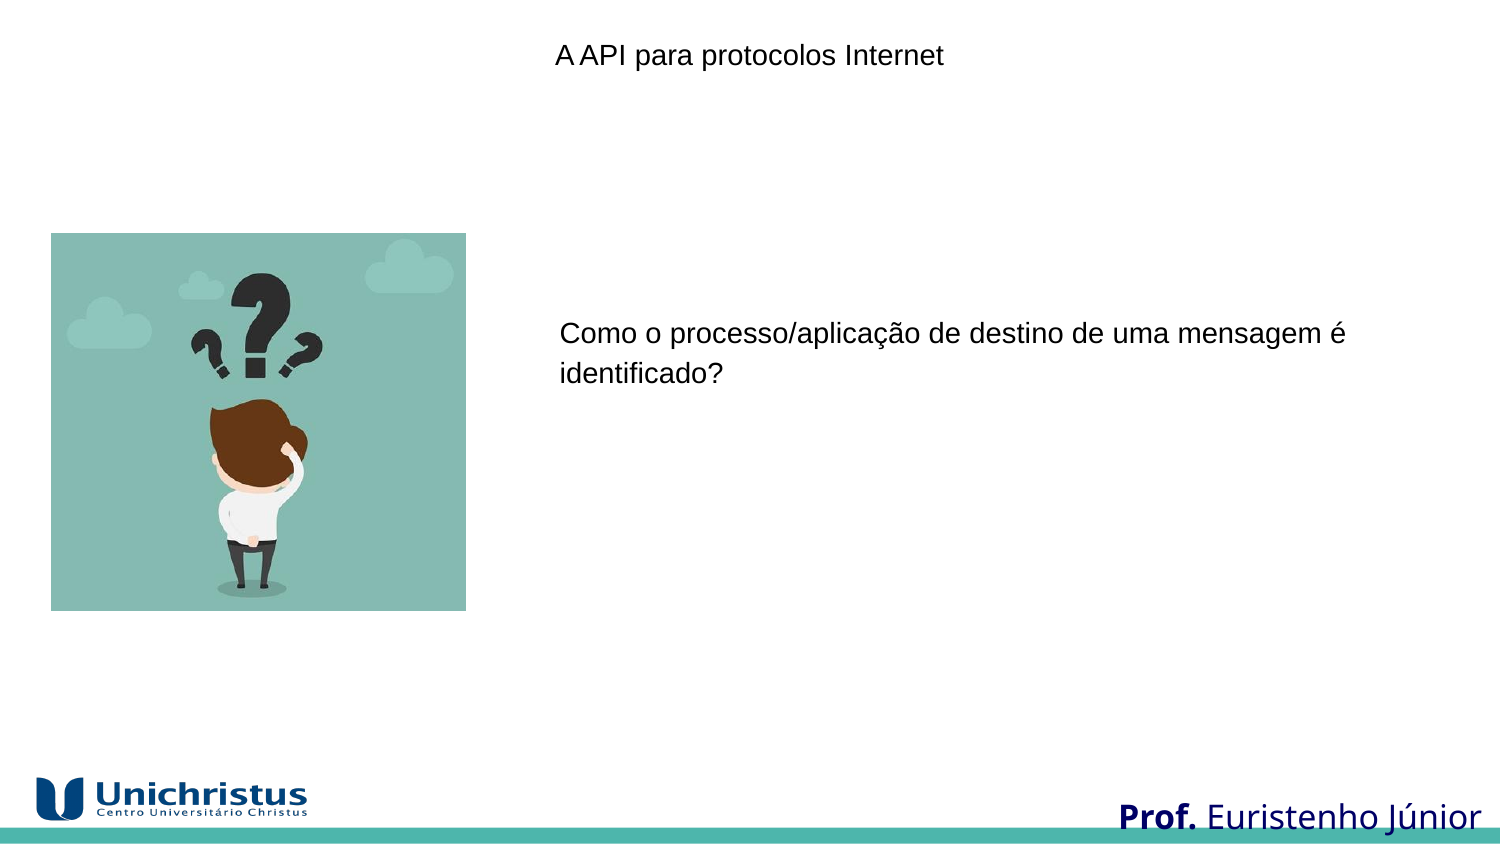

# A API para protocolos Internet
Como o processo/aplicação de destino de uma mensagem é identificado?